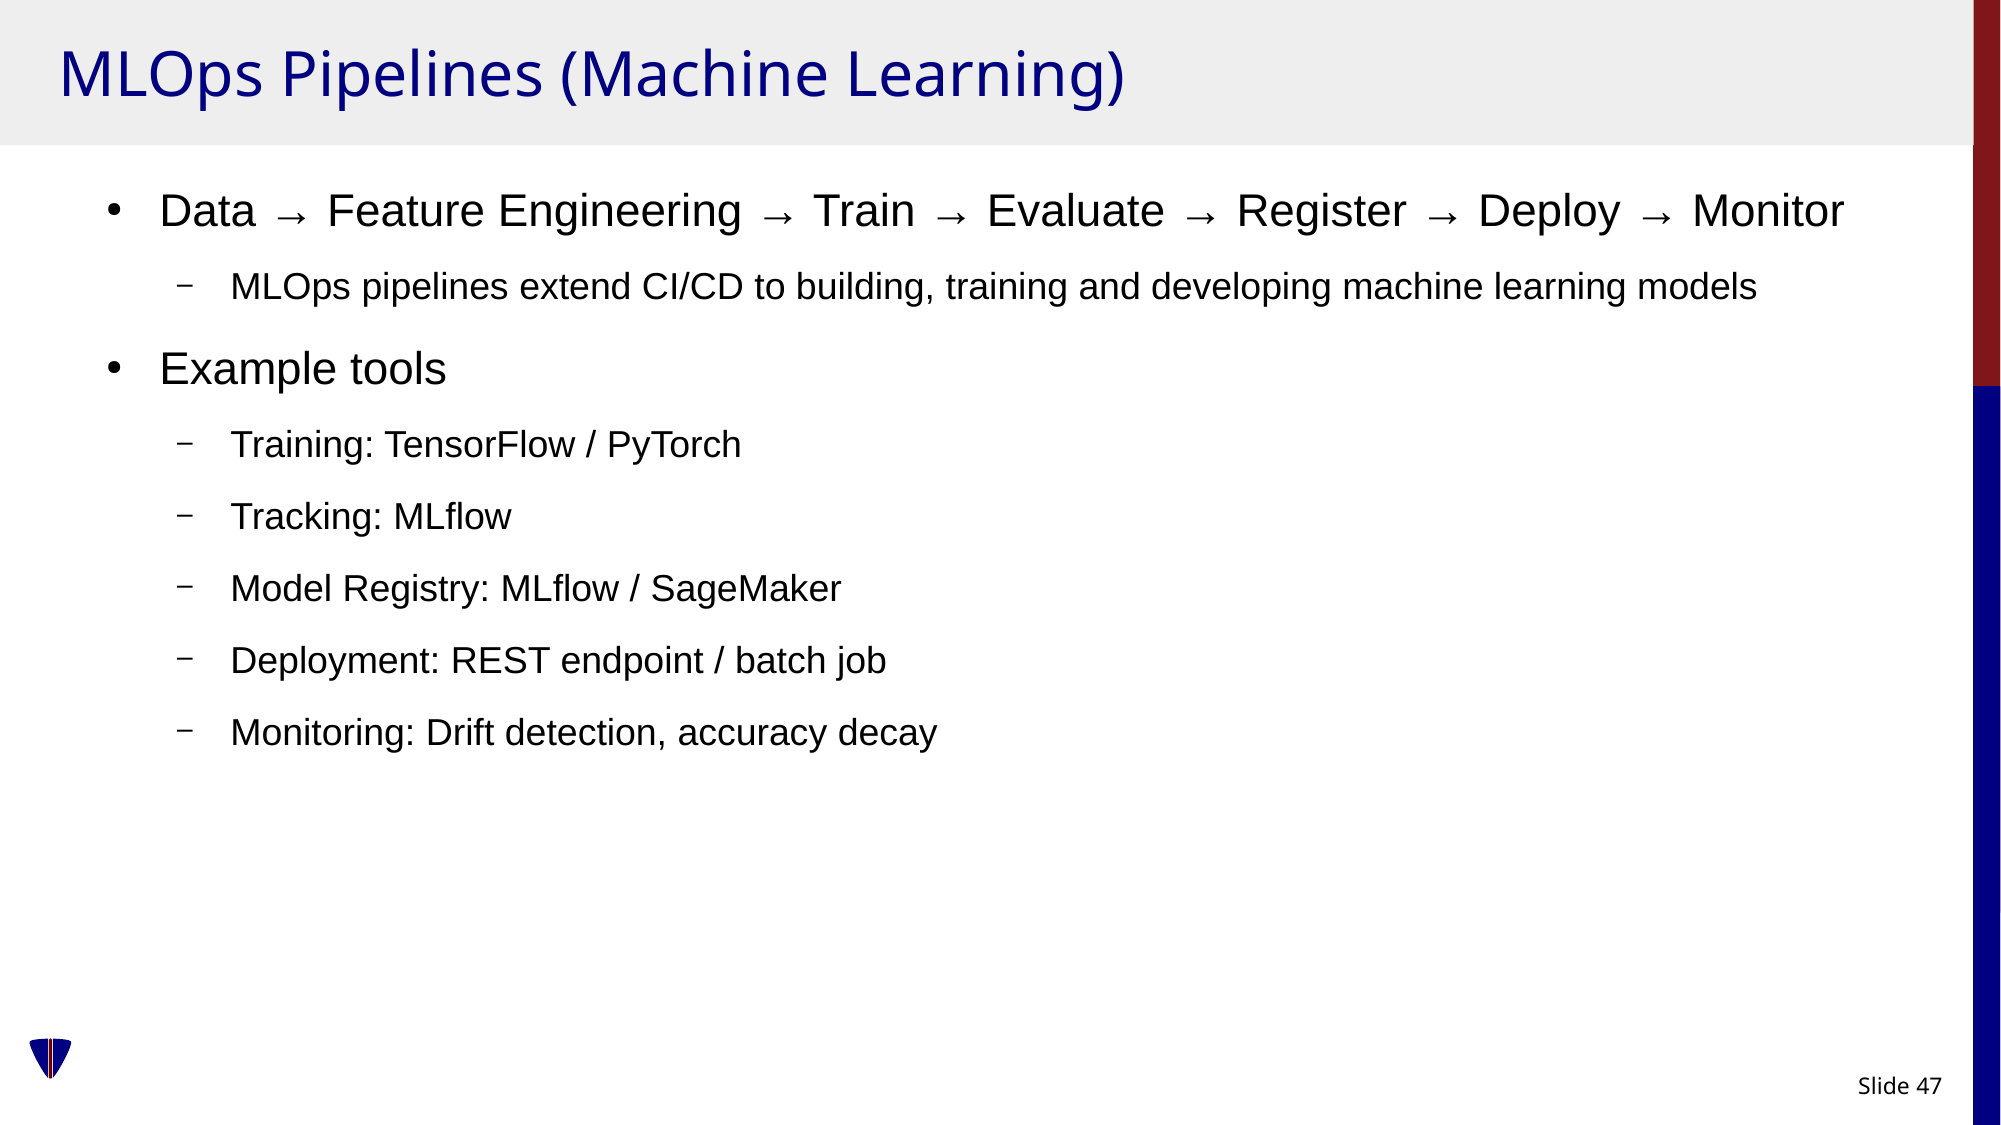

# MLOps Pipelines (Machine Learning)
Data → Feature Engineering → Train → Evaluate → Register → Deploy → Monitor
MLOps pipelines extend CI/CD to building, training and developing machine learning models
Example tools
Training: TensorFlow / PyTorch
Tracking: MLflow
Model Registry: MLflow / SageMaker
Deployment: REST endpoint / batch job
Monitoring: Drift detection, accuracy decay